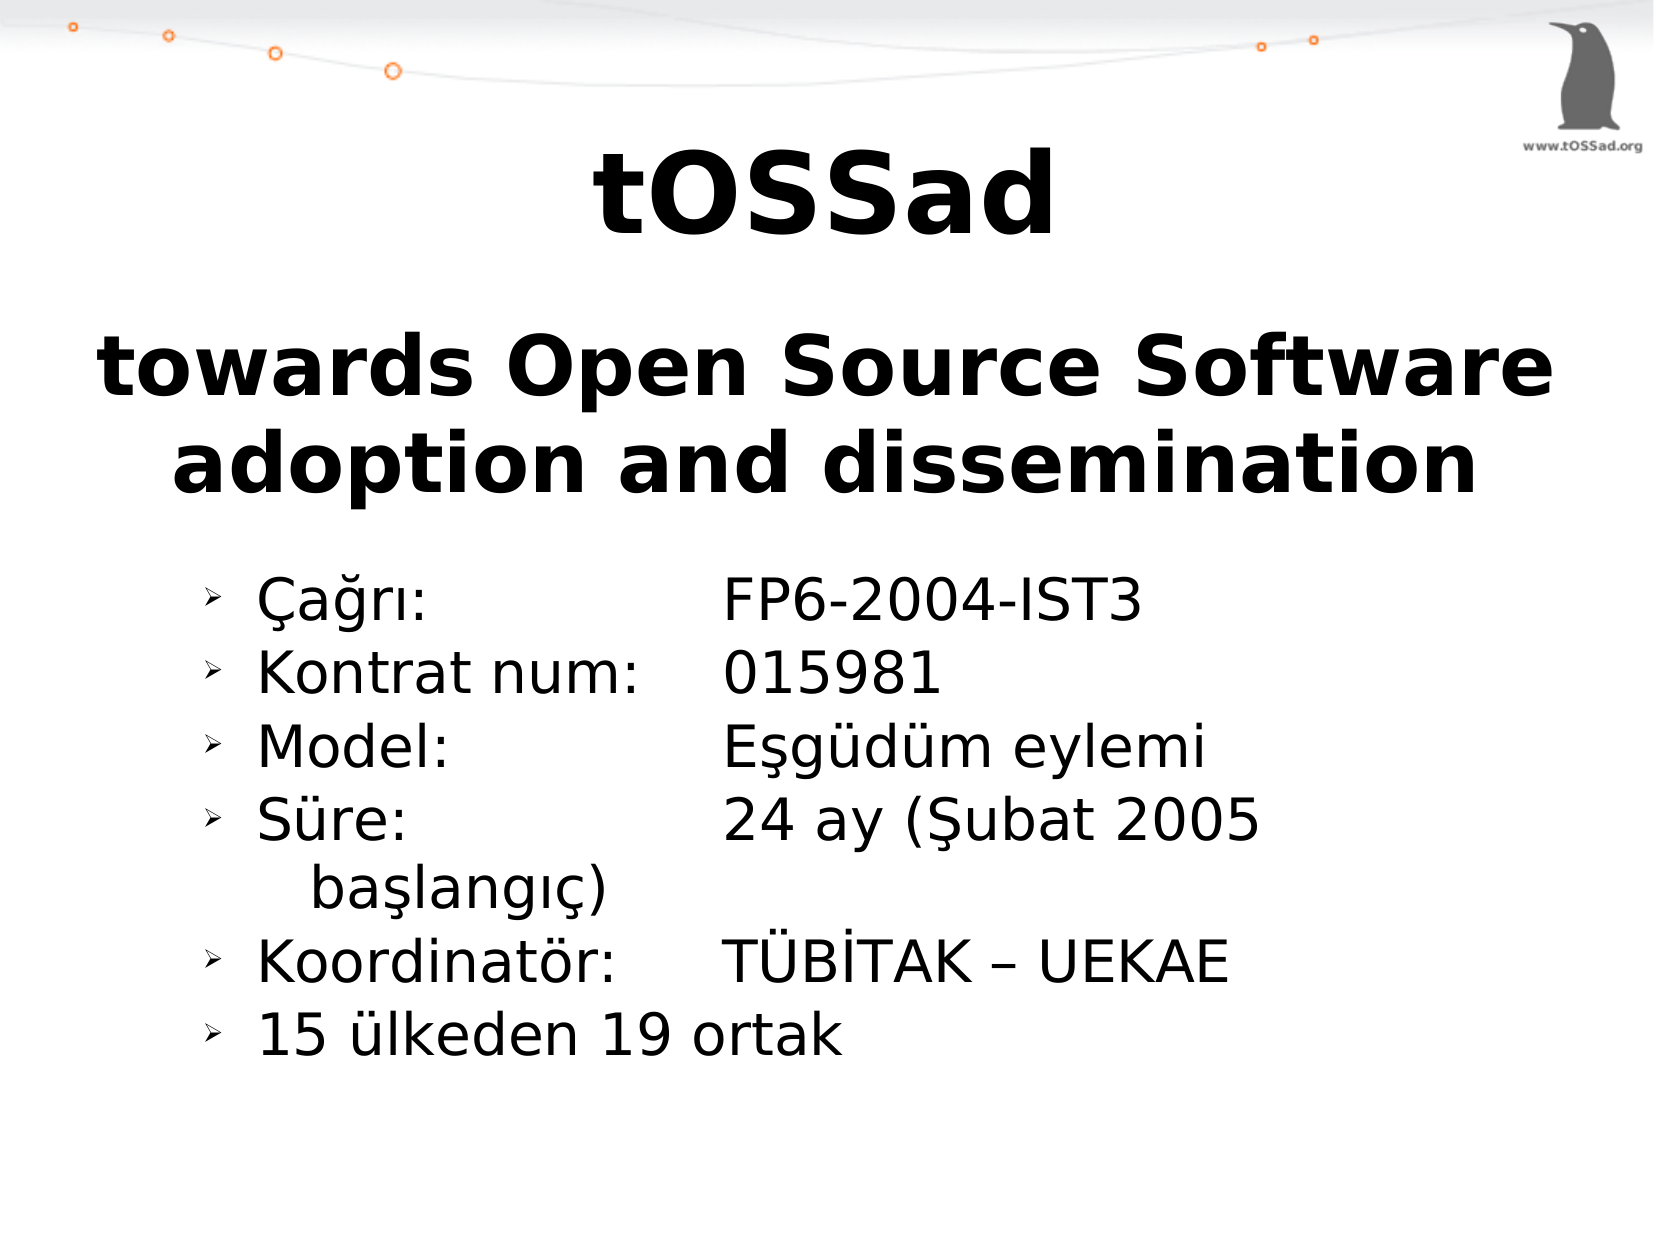

# tOSSad towards Open Source Software adoption and dissemination
Çağrı:	FP6-2004-IST3
Kontrat num:	015981
Model:	Eşgüdüm eylemi
Süre:	24 ay (Şubat 2005 başlangıç)
Koordinatör:	TÜBİTAK – UEKAE
15 ülkeden 19 ortak